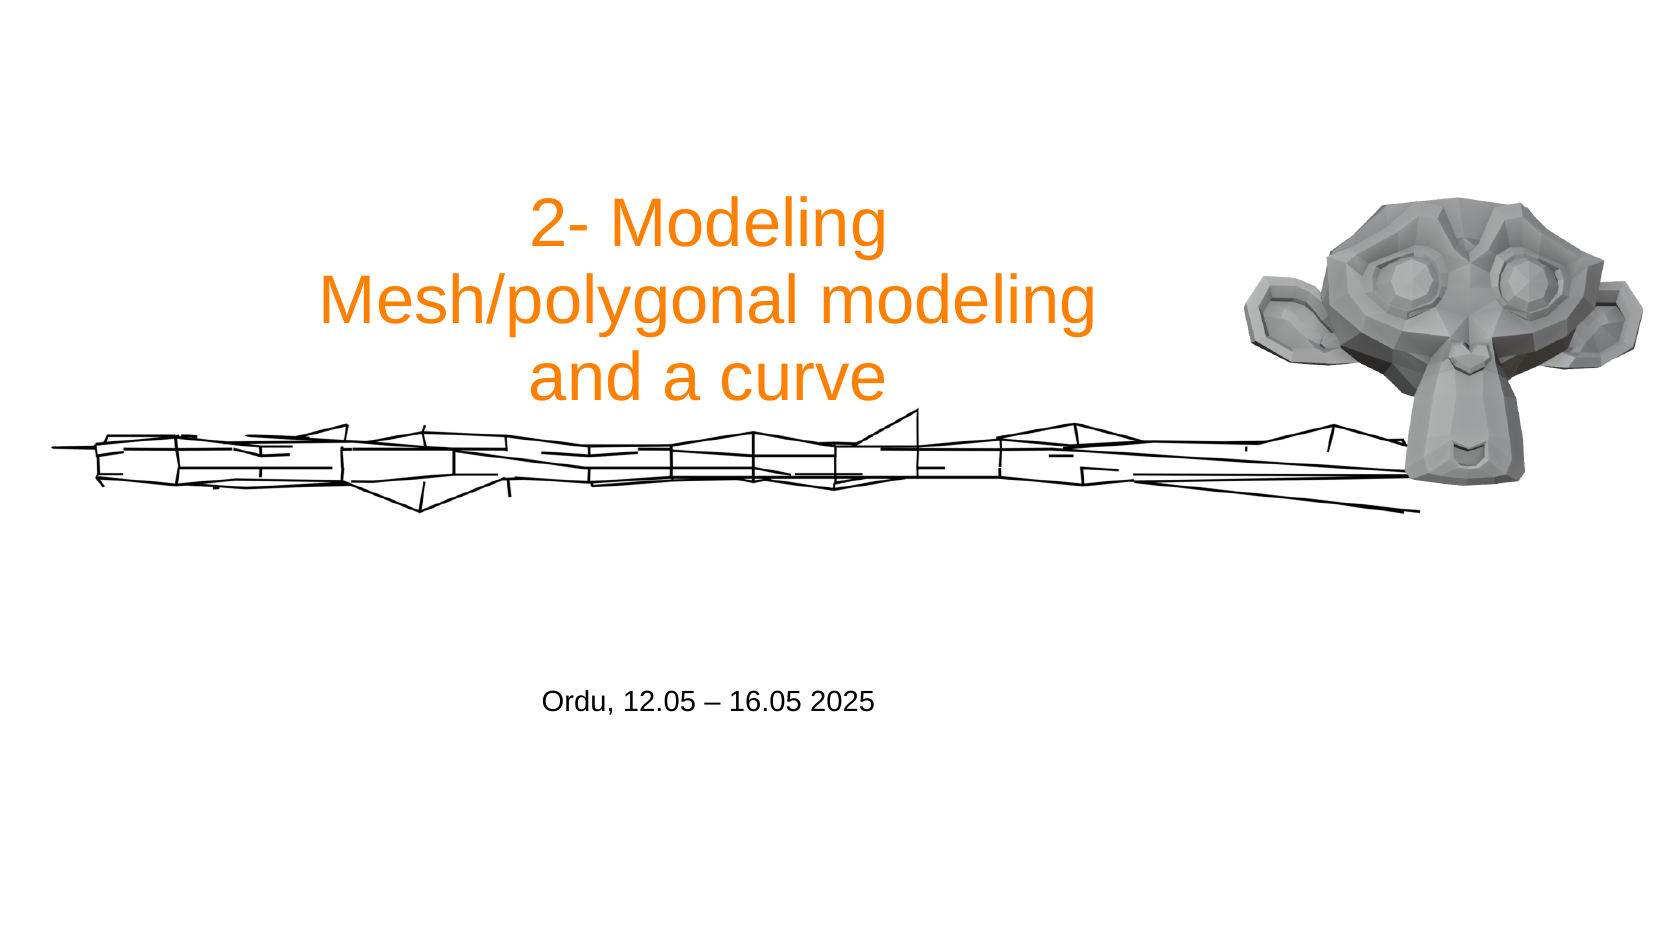

# 2- Modeling Mesh/polygonal modeling and a curve
Ordu, 12.05 – 16.05 2025